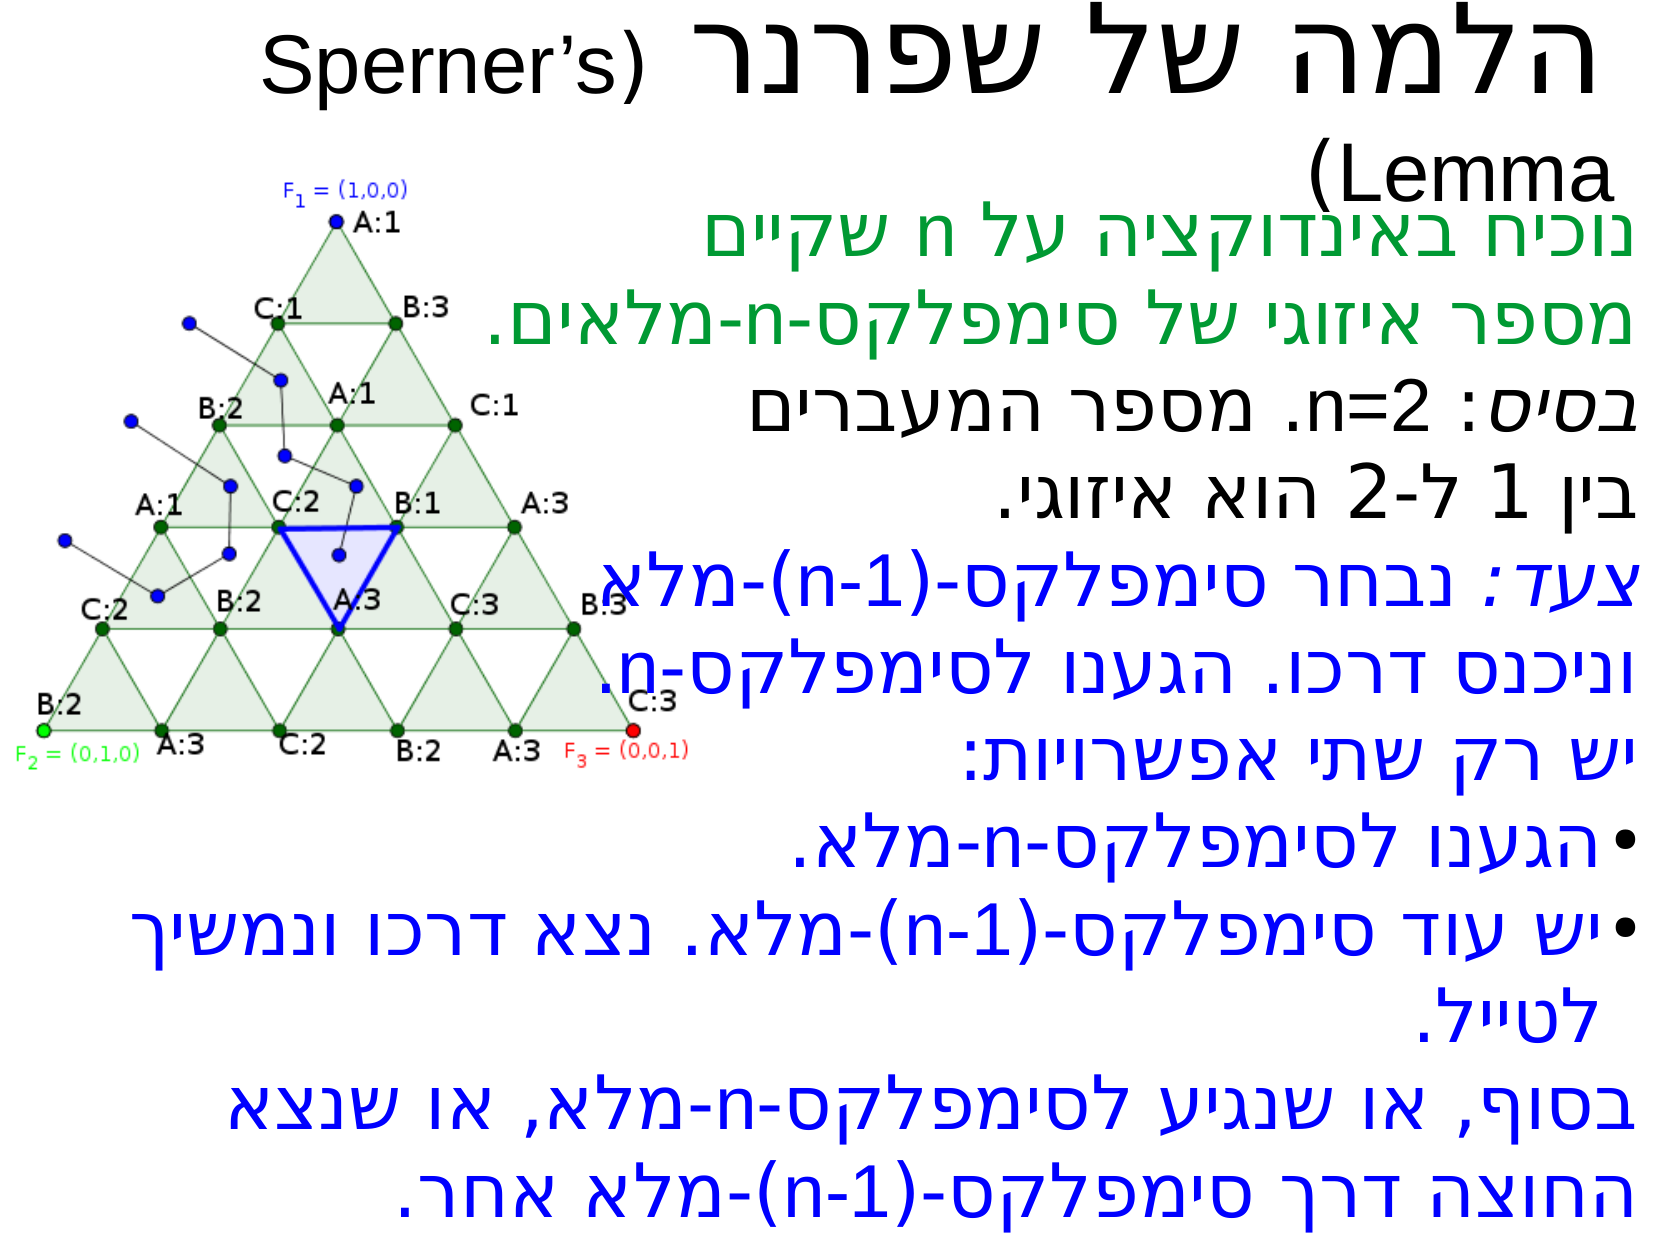

# הלמה של שפרנר (Sperner’s Lemma)
נוכיח באינדוקציה על n שקיים
מספר איזוגי של סימפלקס-n-מלאים.
בסיס: n=2. מספר המעברים
בין 1 ל-2 הוא איזוגי.
צעד: נבחר סימפלקס-(n-1)-מלא
וניכנס דרכו. הגענו לסימפלקס-n.
יש רק שתי אפשרויות:
הגענו לסימפלקס-n-מלא.
יש עוד סימפלקס-(n-1)-מלא. נצא דרכו ונמשיך לטייל.
בסוף, או שנגיע לסימפלקס-n-מלא, או שנצא החוצה דרך סימפלקס-(n-1)-מלא אחר.
לכן, יש גם מספר איזוגי של סימפלקס-n-מלאים. ***